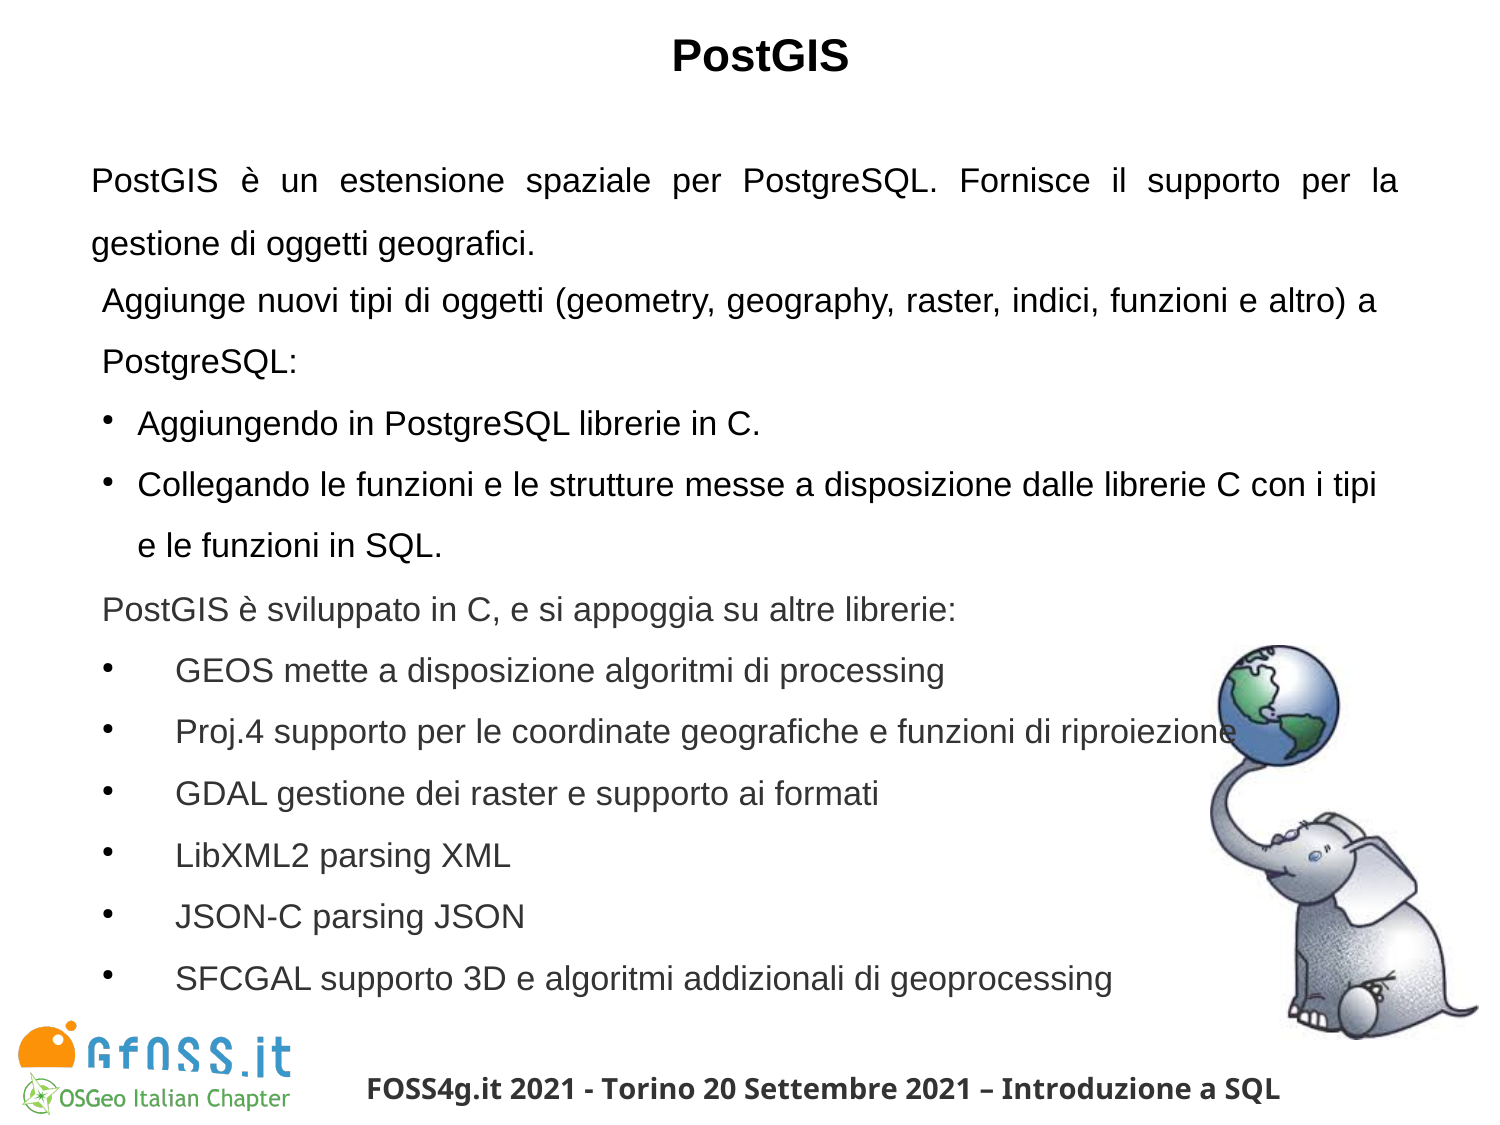

# PostGIS
PostGIS è un estensione spaziale per PostgreSQL. Fornisce il supporto per la gestione di oggetti geografici.
Aggiunge nuovi tipi di oggetti (geometry, geography, raster, indici, funzioni e altro) a PostgreSQL:
Aggiungendo in PostgreSQL librerie in C.
Collegando le funzioni e le strutture messe a disposizione dalle librerie C con i tipi e le funzioni in SQL.
PostGIS è sviluppato in C, e si appoggia su altre librerie:
 GEOS mette a disposizione algoritmi di processing
 Proj.4 supporto per le coordinate geografiche e funzioni di riproiezione
 GDAL gestione dei raster e supporto ai formati
 LibXML2 parsing XML
 JSON-C parsing JSON
 SFCGAL supporto 3D e algoritmi addizionali di geoprocessing